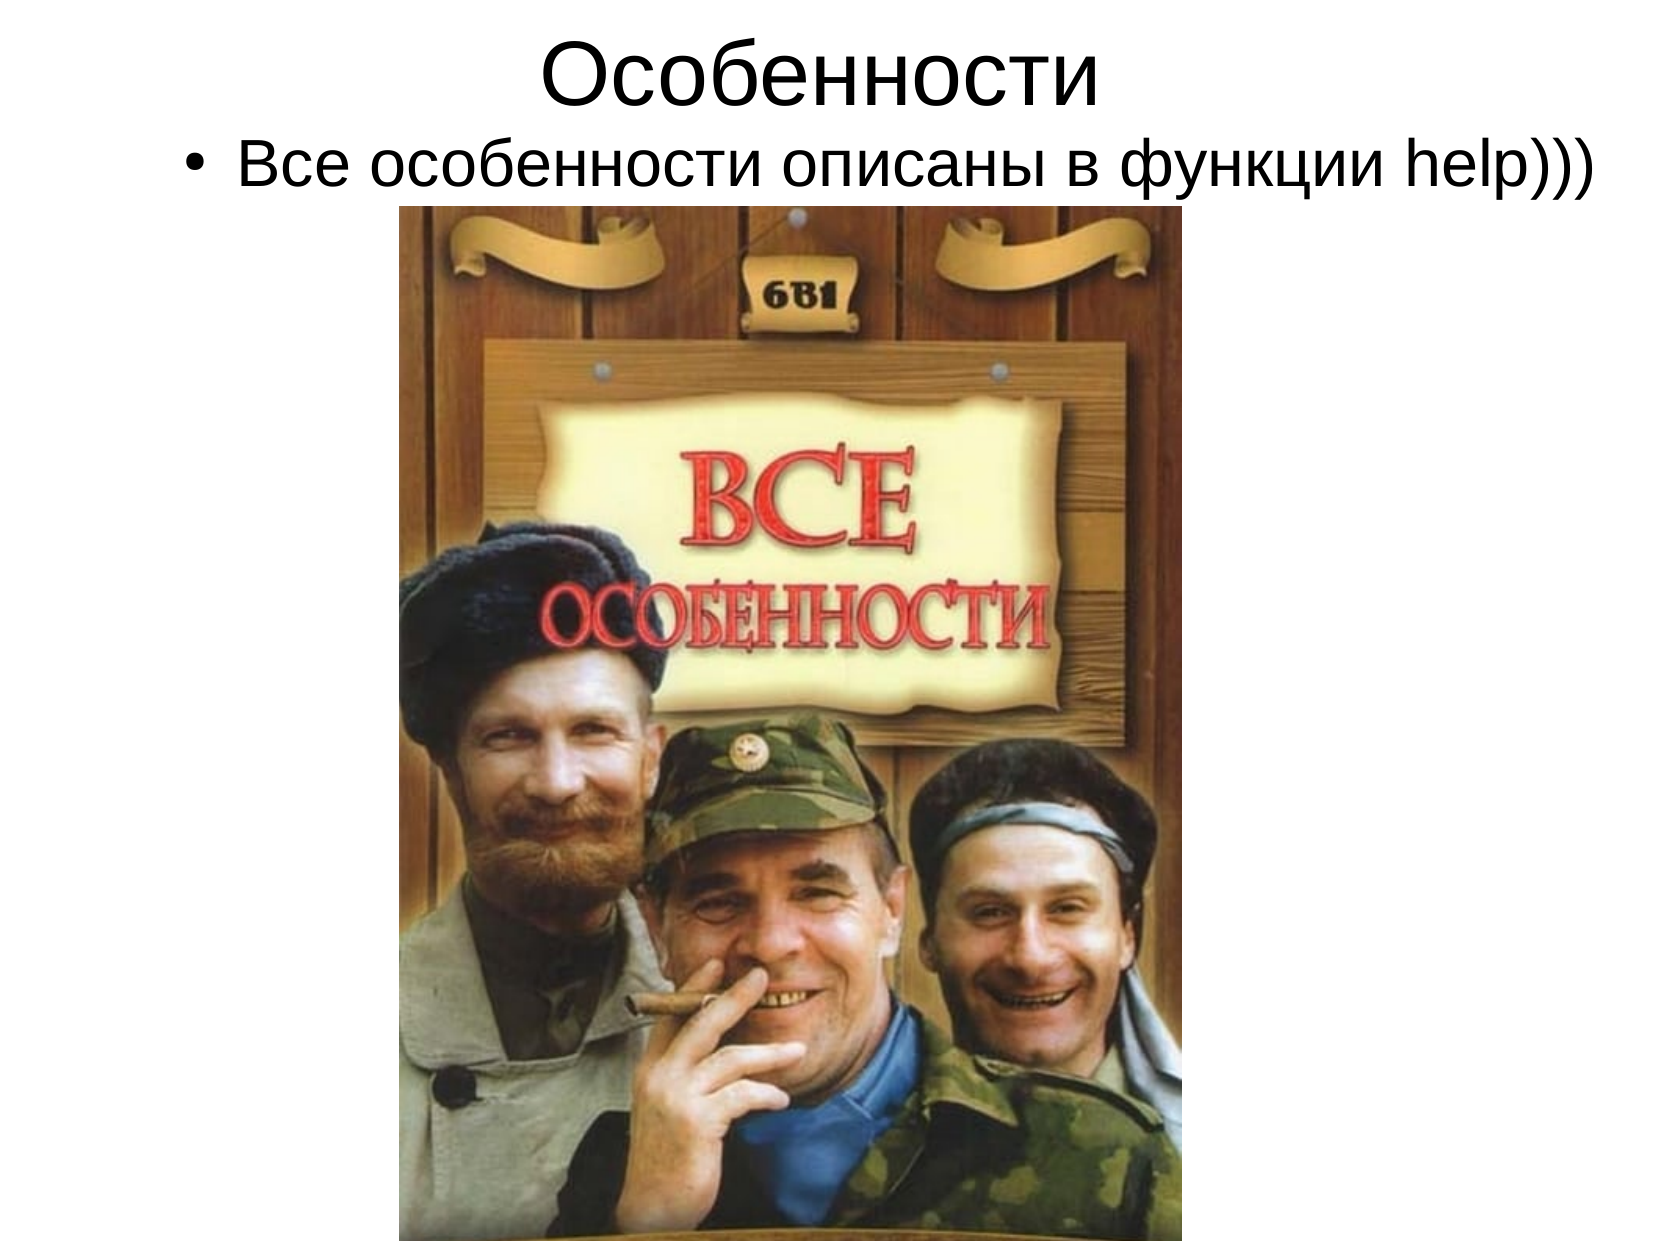

# Особенности
Все особенности описаны в функции help)))